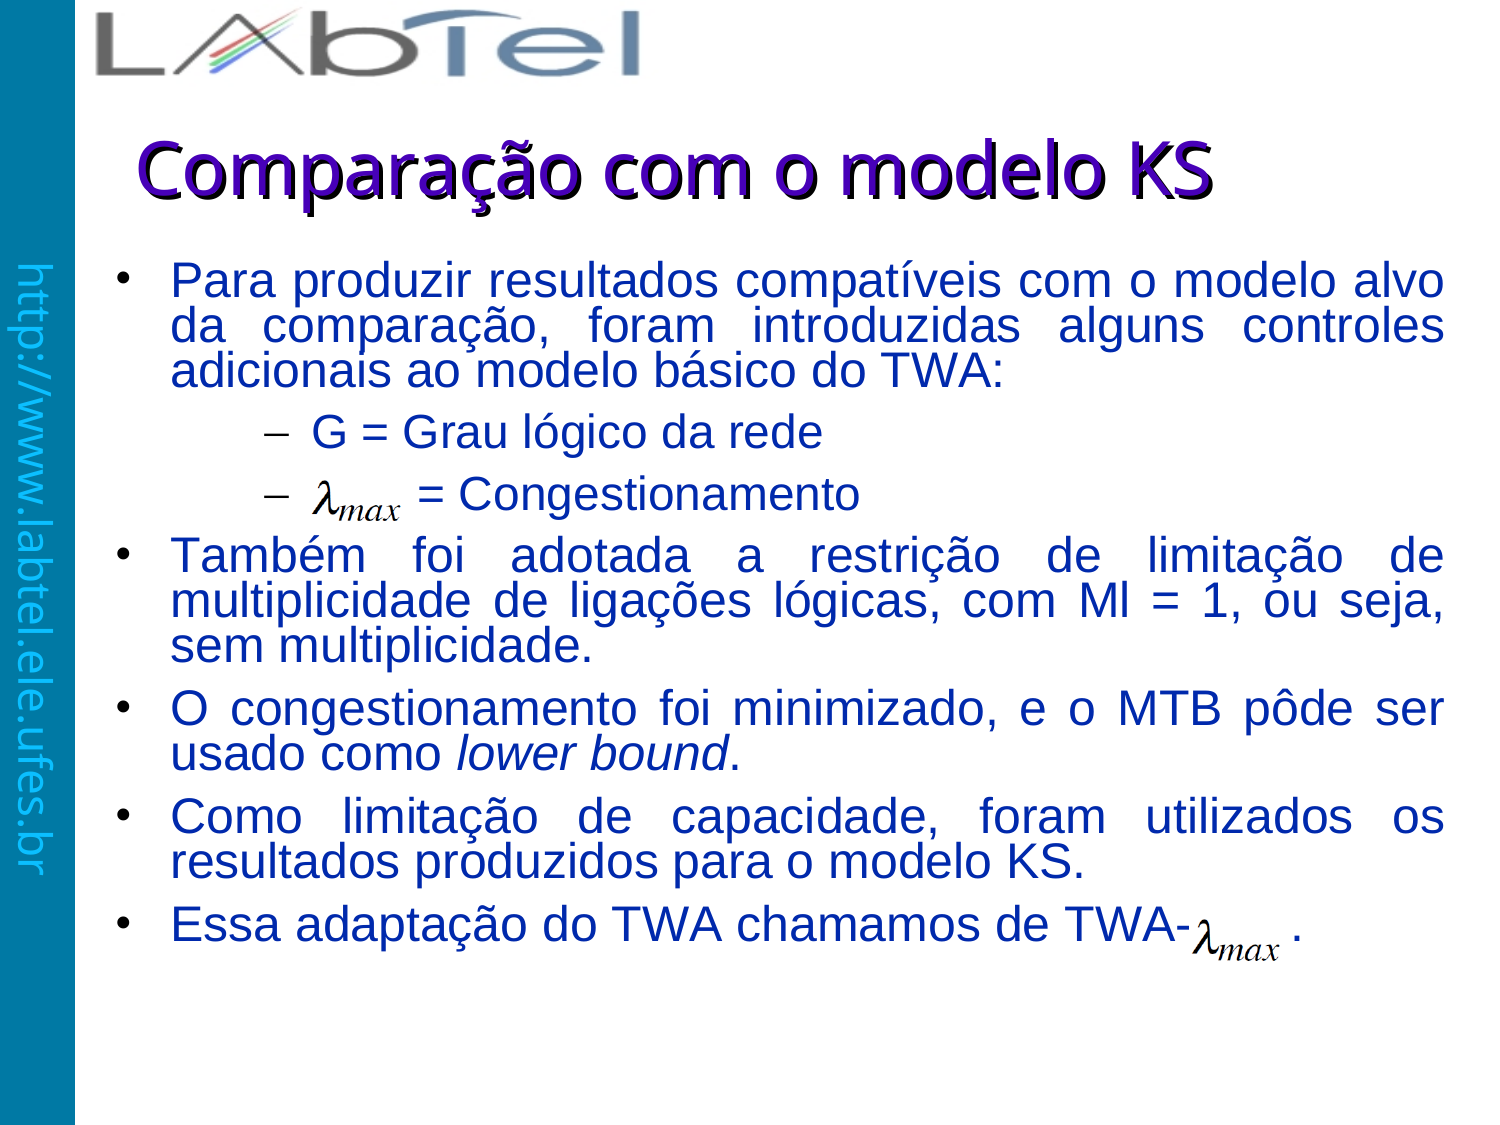

# Comparação com o modelo KS
Para produzir resultados compatíveis com o modelo alvo da comparação, foram introduzidas alguns controles adicionais ao modelo básico do TWA:
G = Grau lógico da rede
 = Congestionamento
Também foi adotada a restrição de limitação de multiplicidade de ligações lógicas, com Ml = 1, ou seja, sem multiplicidade.
O congestionamento foi minimizado, e o MTB pôde ser usado como lower bound.
Como limitação de capacidade, foram utilizados os resultados produzidos para o modelo KS.
Essa adaptação do TWA chamamos de TWA- .